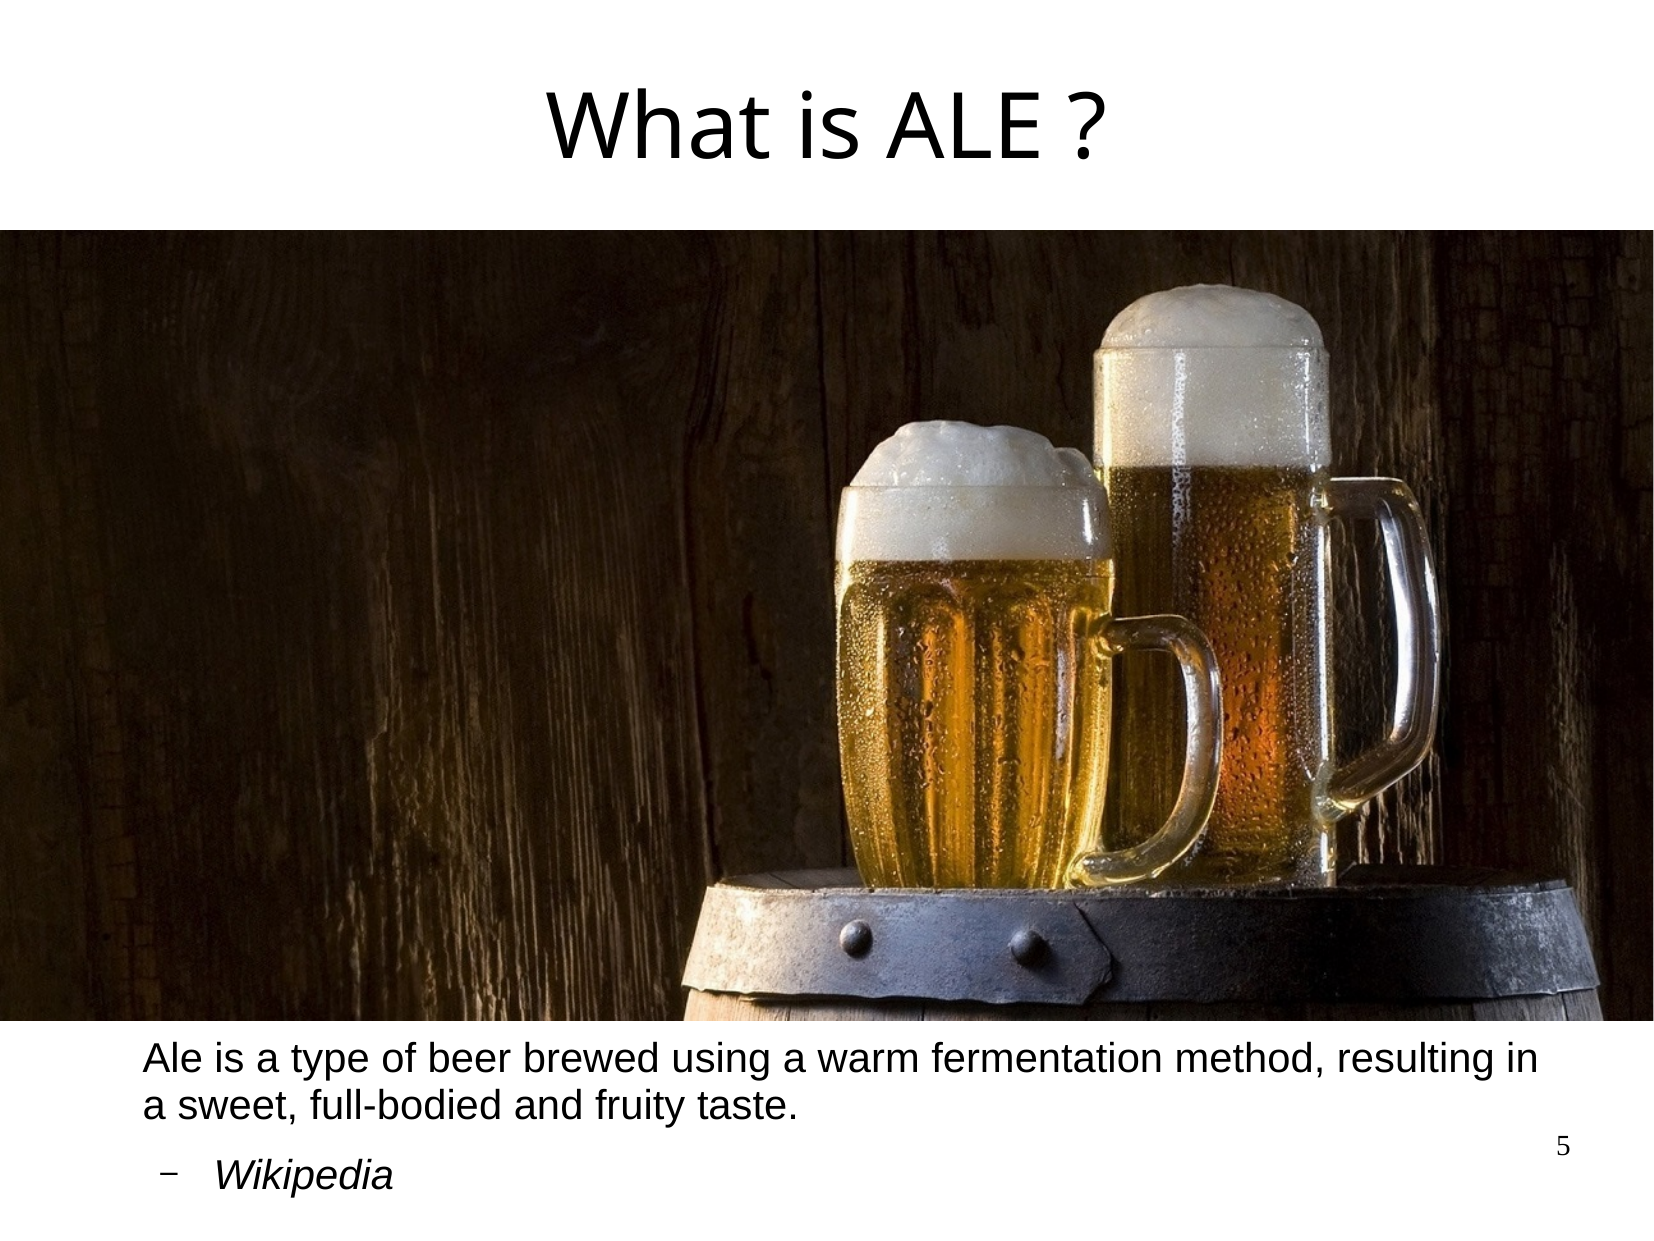

# What is ALE ?
Ale is a type of beer brewed using a warm fermentation method, resulting in a sweet, full-bodied and fruity taste.
Wikipedia
5